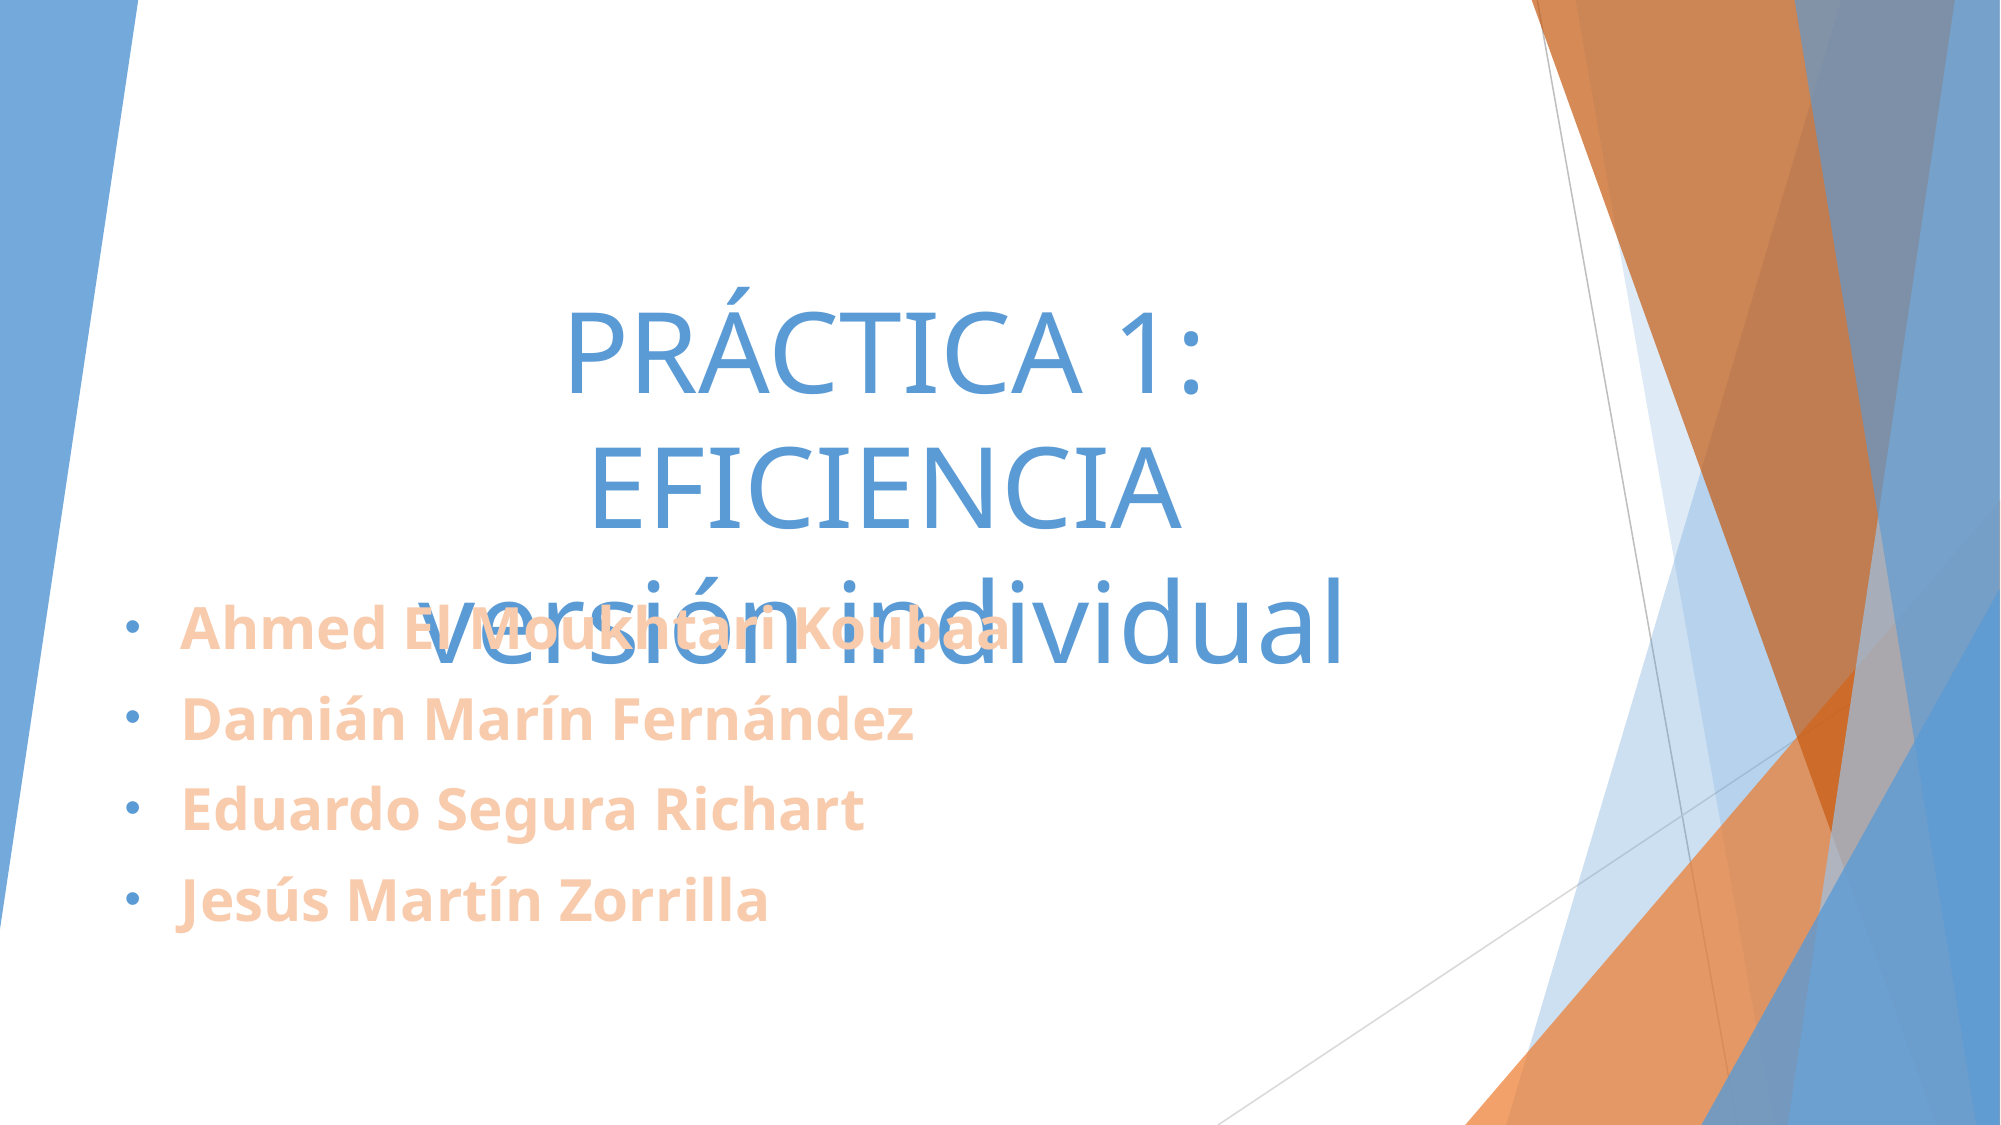

# PRÁCTICA 1: EFICIENCIA versión individual
Ahmed El Moukhtari Koubaa
Damián Marín Fernández
Eduardo Segura Richart
Jesús Martín Zorrilla